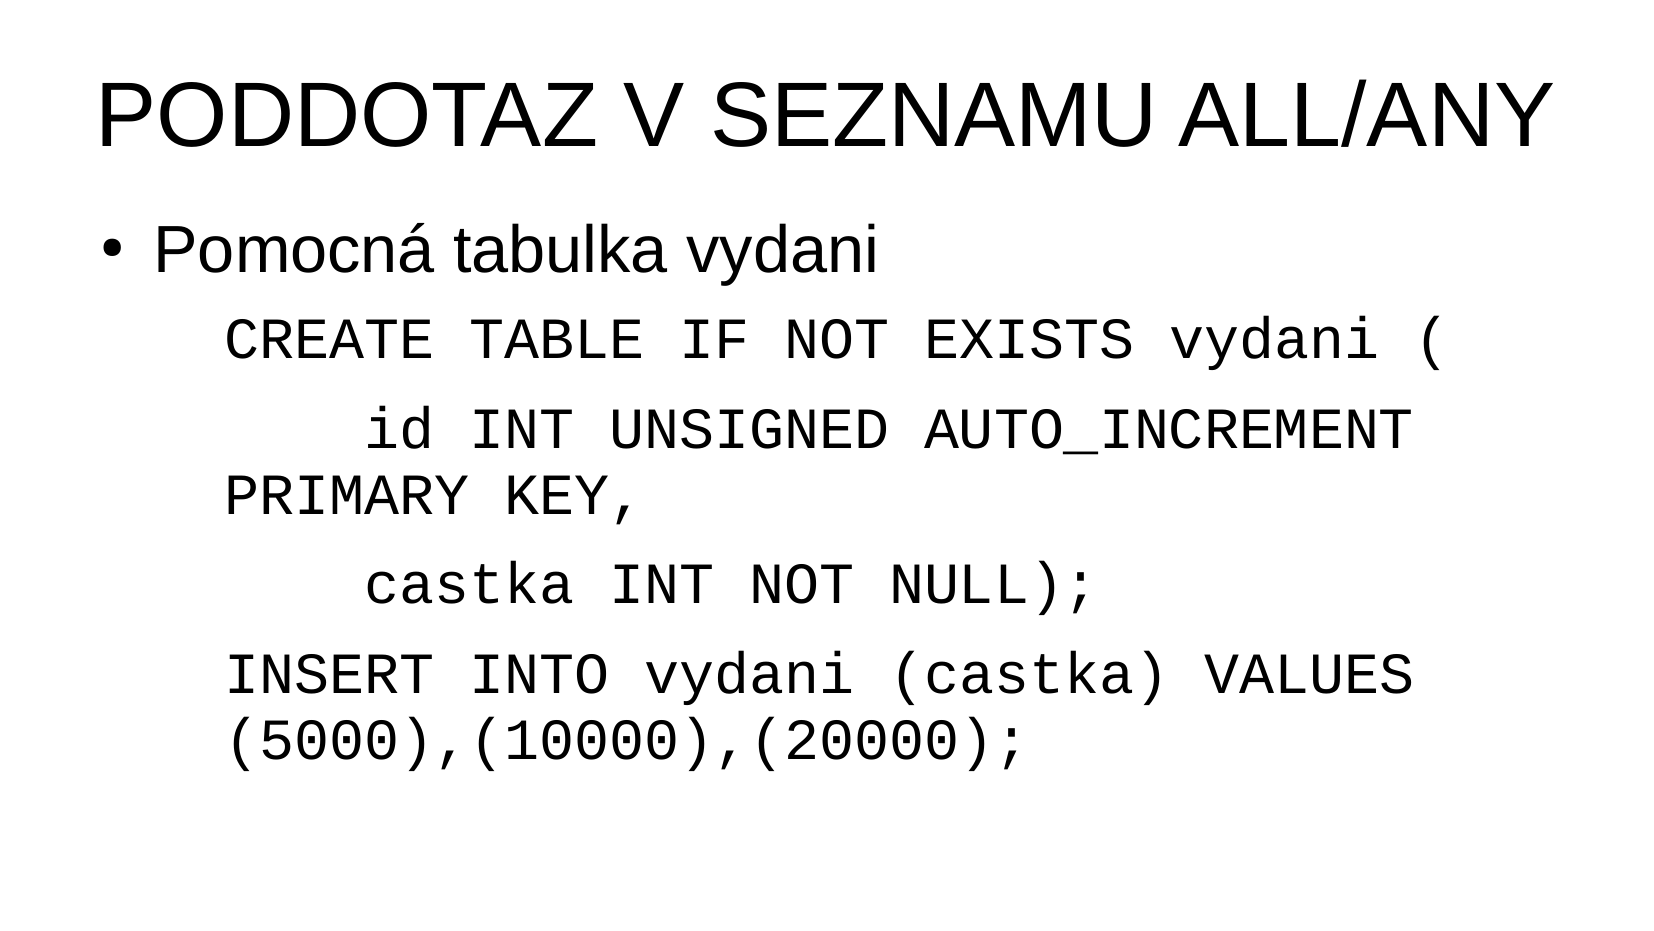

# PODDOTAZ V SEZNAMU ALL/ANY
Pomocná tabulka vydani
CREATE TABLE IF NOT EXISTS vydani (
 id INT UNSIGNED AUTO_INCREMENT PRIMARY KEY,
 castka INT NOT NULL);
INSERT INTO vydani (castka) VALUES (5000),(10000),(20000);